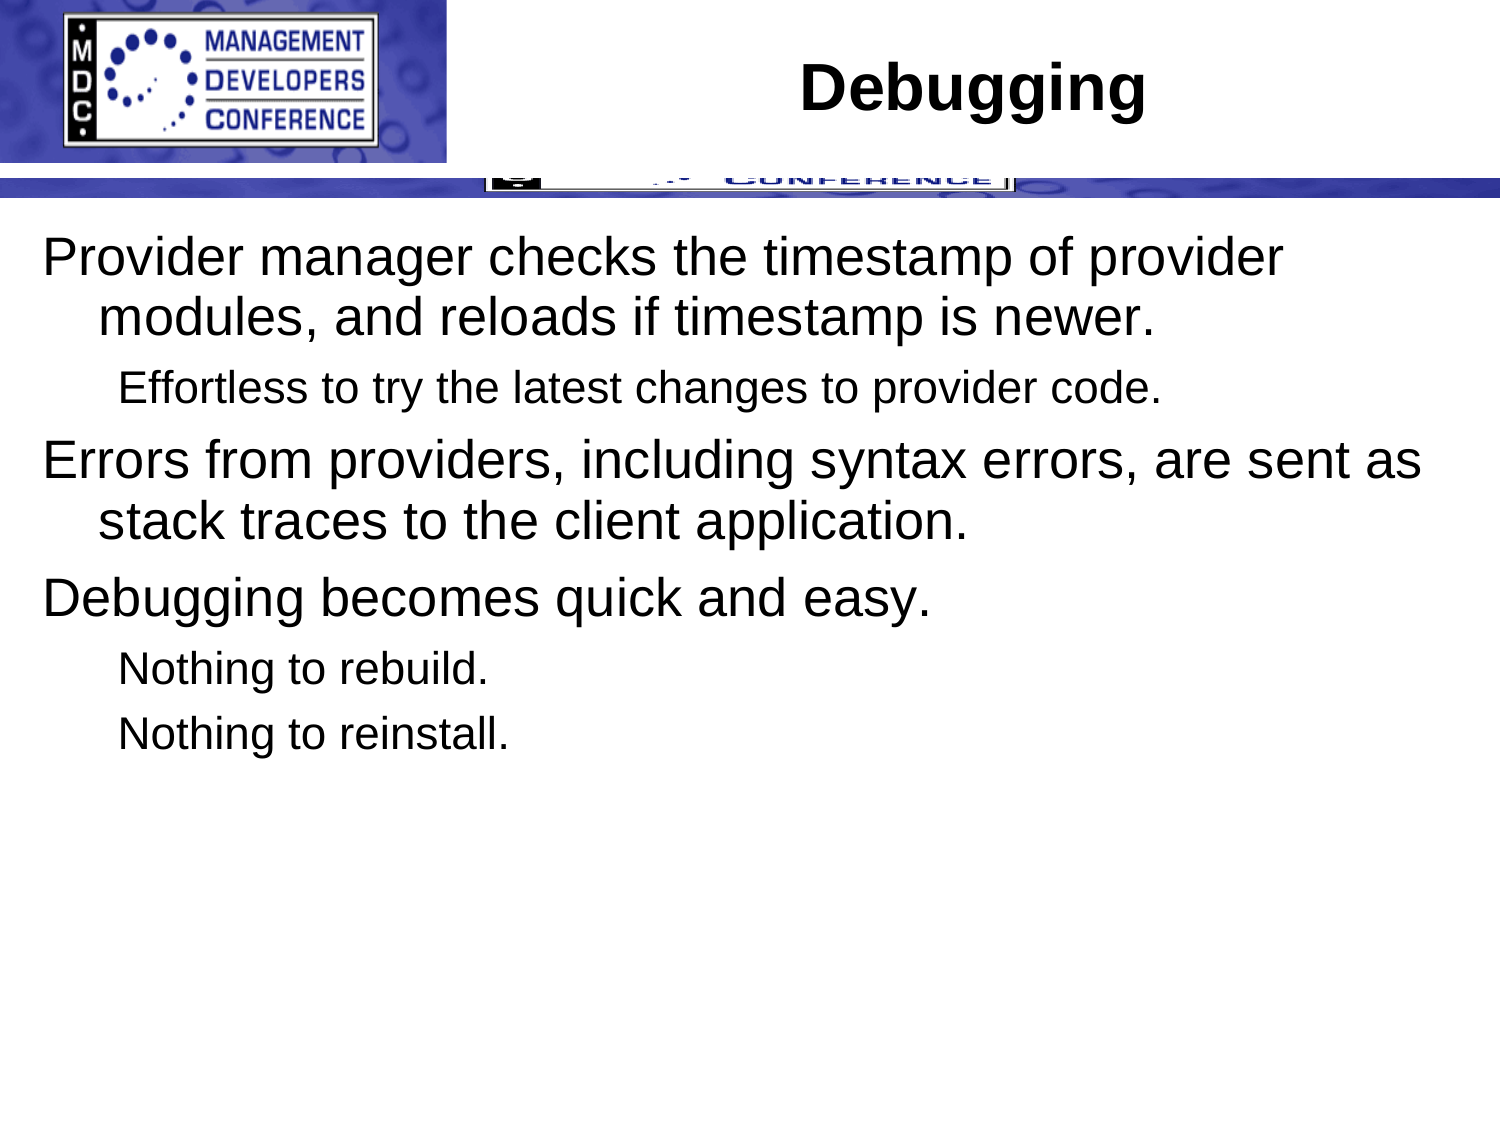

# Debugging
Provider manager checks the timestamp of provider modules, and reloads if timestamp is newer.
Effortless to try the latest changes to provider code.
Errors from providers, including syntax errors, are sent as stack traces to the client application.
Debugging becomes quick and easy.
Nothing to rebuild.
Nothing to reinstall.